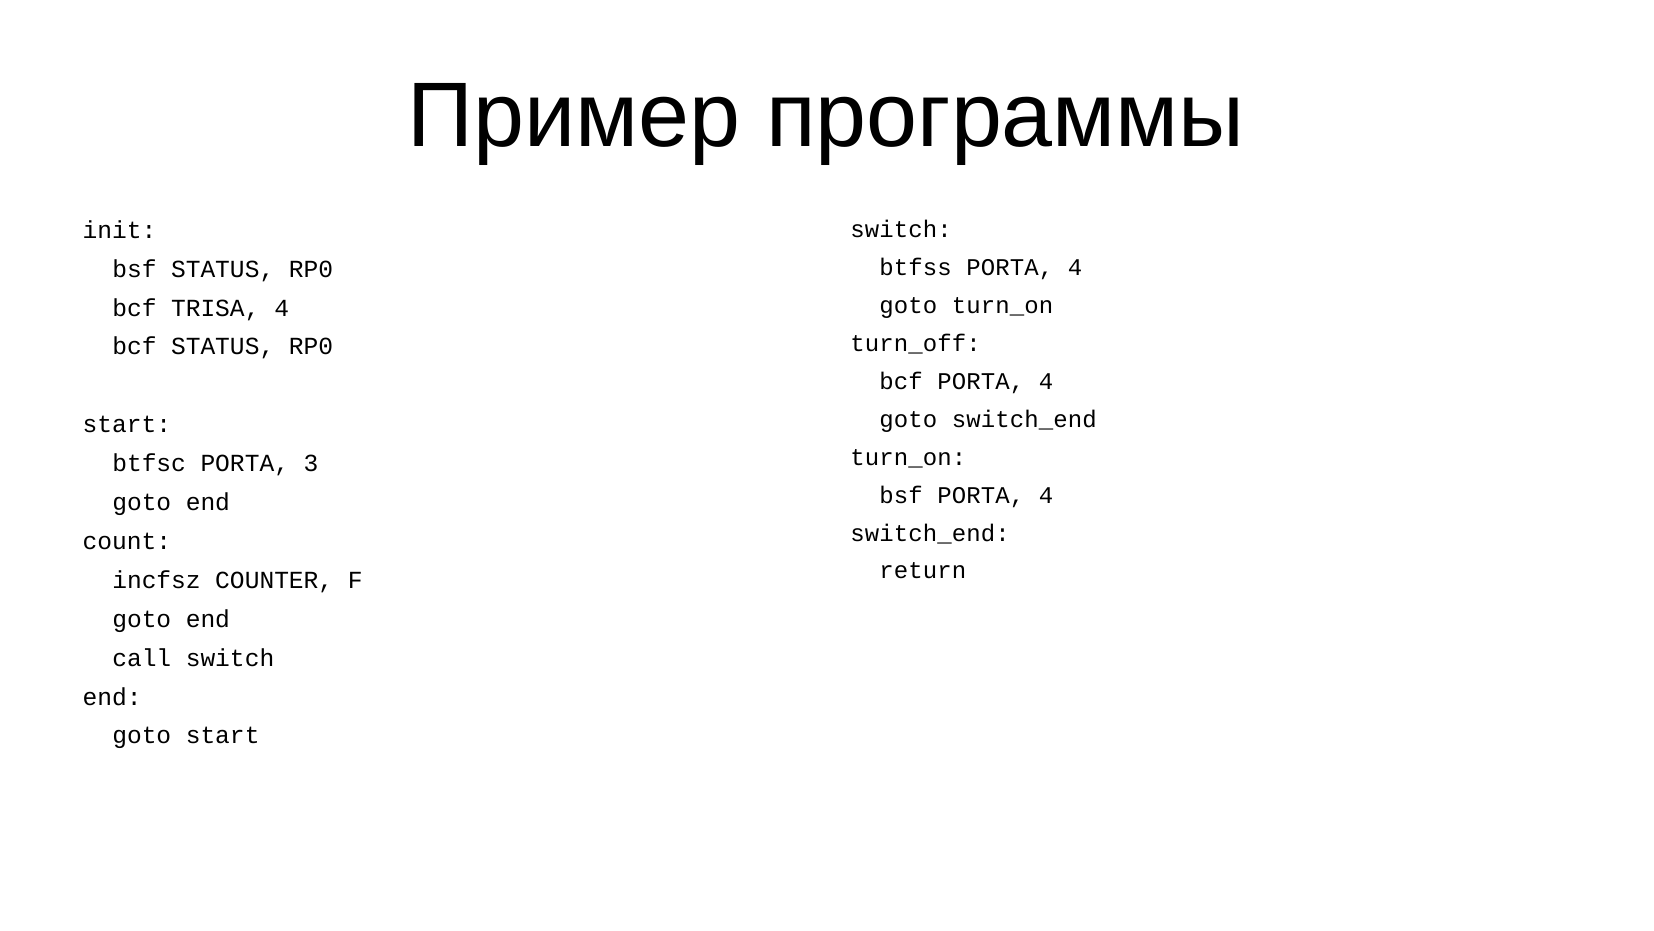

# Пример программы
init:
 bsf STATUS, RP0
 bcf TRISA, 4
 bcf STATUS, RP0
start:
 btfsc PORTA, 3
 goto end
count:
 incfsz COUNTER, F
 goto end
 call switch
end:
 goto start
switch:
 btfss PORTA, 4
 goto turn_on
turn_off:
 bcf PORTA, 4
 goto switch_end
turn_on:
 bsf PORTA, 4
switch_end:
 return